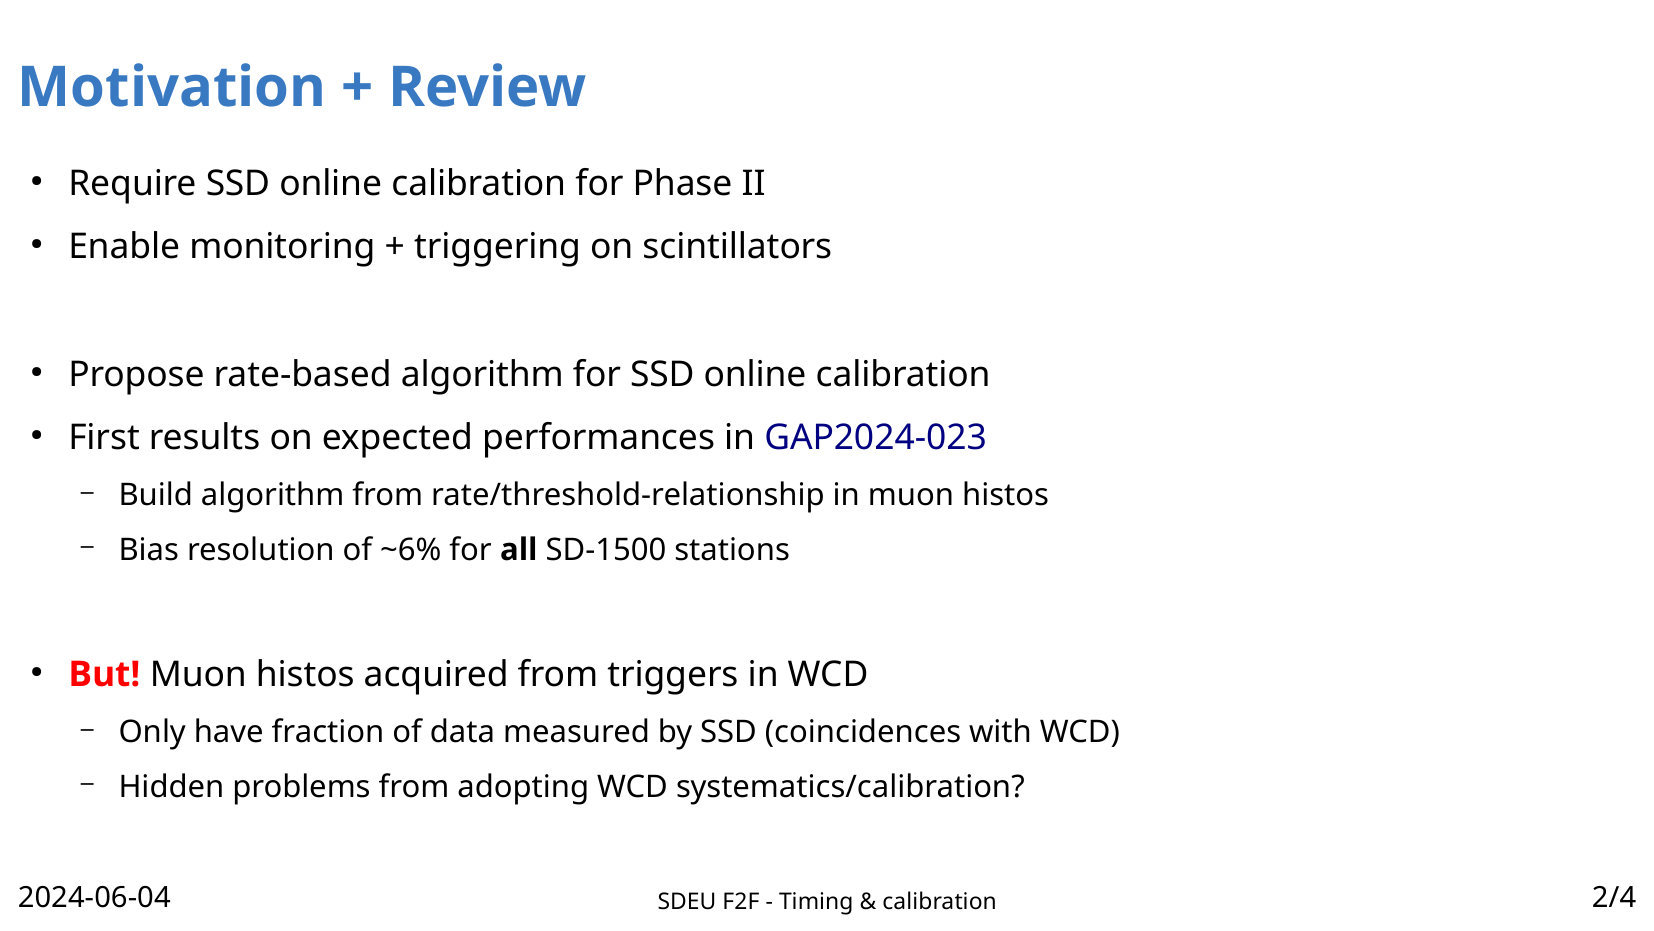

# Motivation + Review
Require SSD online calibration for Phase II
Enable monitoring + triggering on scintillators
Propose rate-based algorithm for SSD online calibration
First results on expected performances in GAP2024-023
Build algorithm from rate/threshold-relationship in muon histos
Bias resolution of ~6% for all SD-1500 stations
But! Muon histos acquired from triggers in WCD
Only have fraction of data measured by SSD (coincidences with WCD)
Hidden problems from adopting WCD systematics/calibration?
2024-06-04
SDEU F2F - Timing & calibration
2